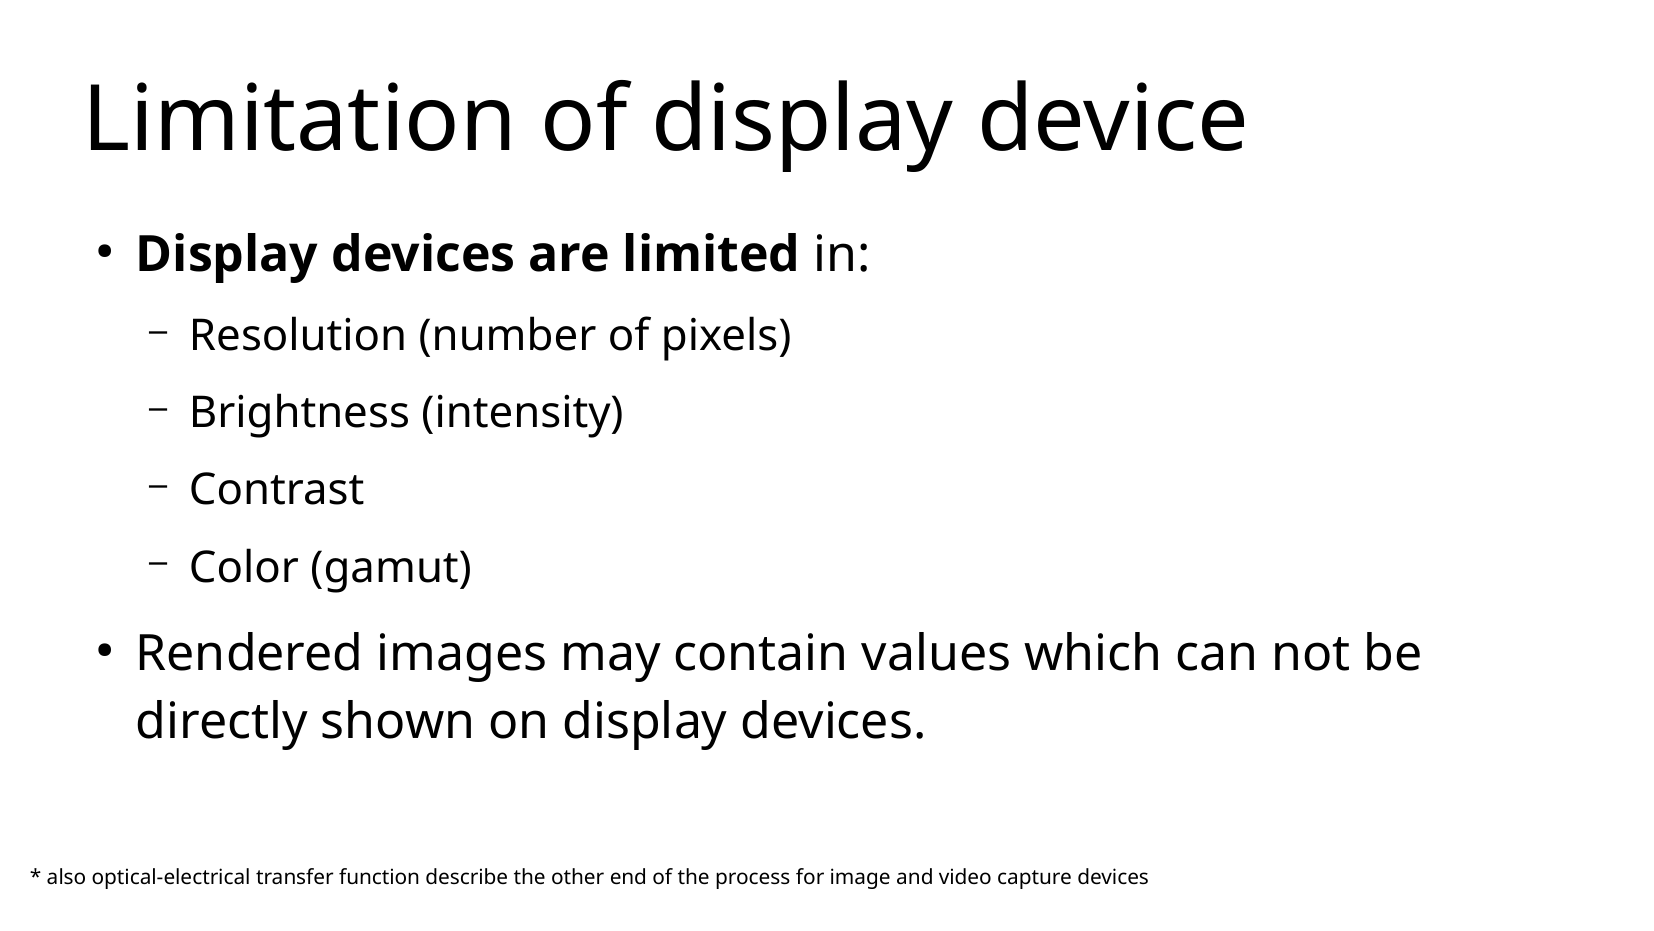

# Limitation of display device
Display devices are limited in:
Resolution (number of pixels)
Brightness (intensity)
Contrast
Color (gamut)
Rendered images may contain values which can not be directly shown on display devices.
* also optical-electrical transfer function describe the other end of the process for image and video capture devices